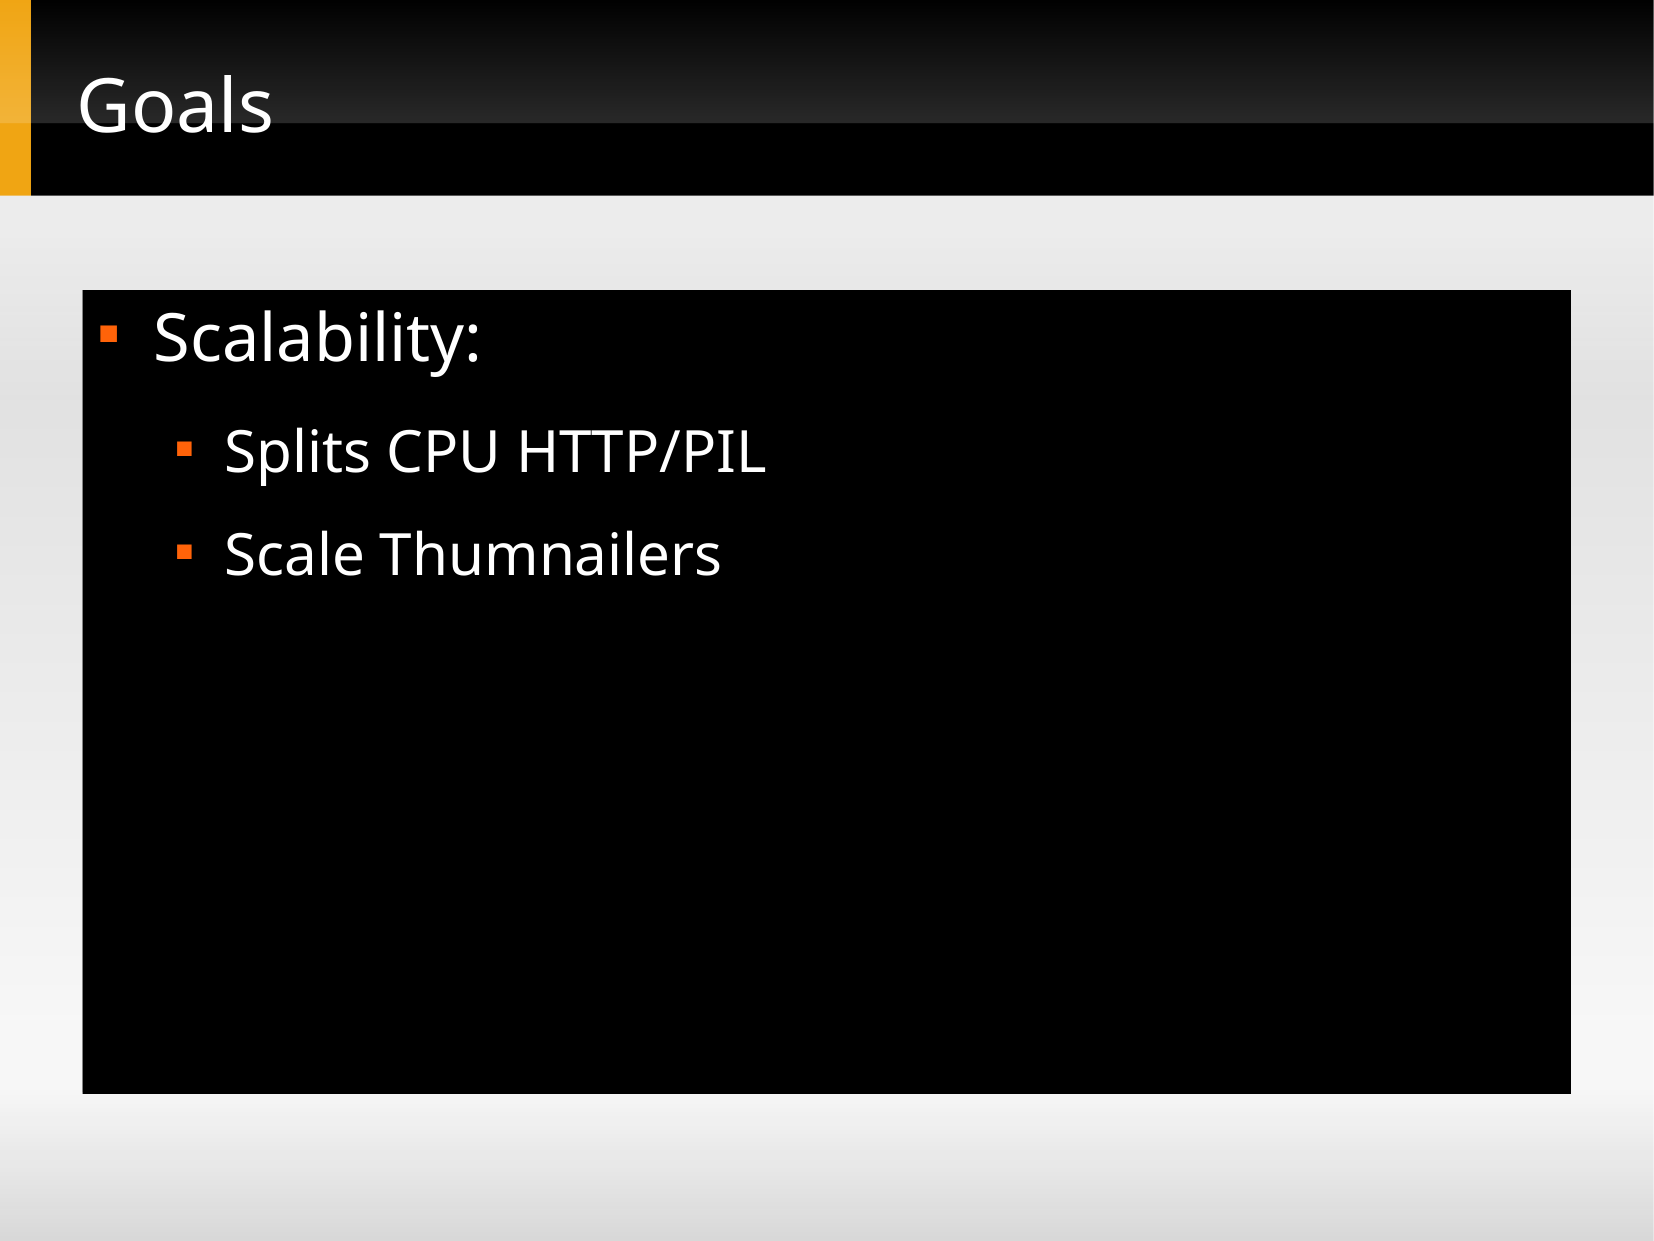

# Goals
Scalability:
Splits CPU HTTP/PIL
Scale Thumnailers